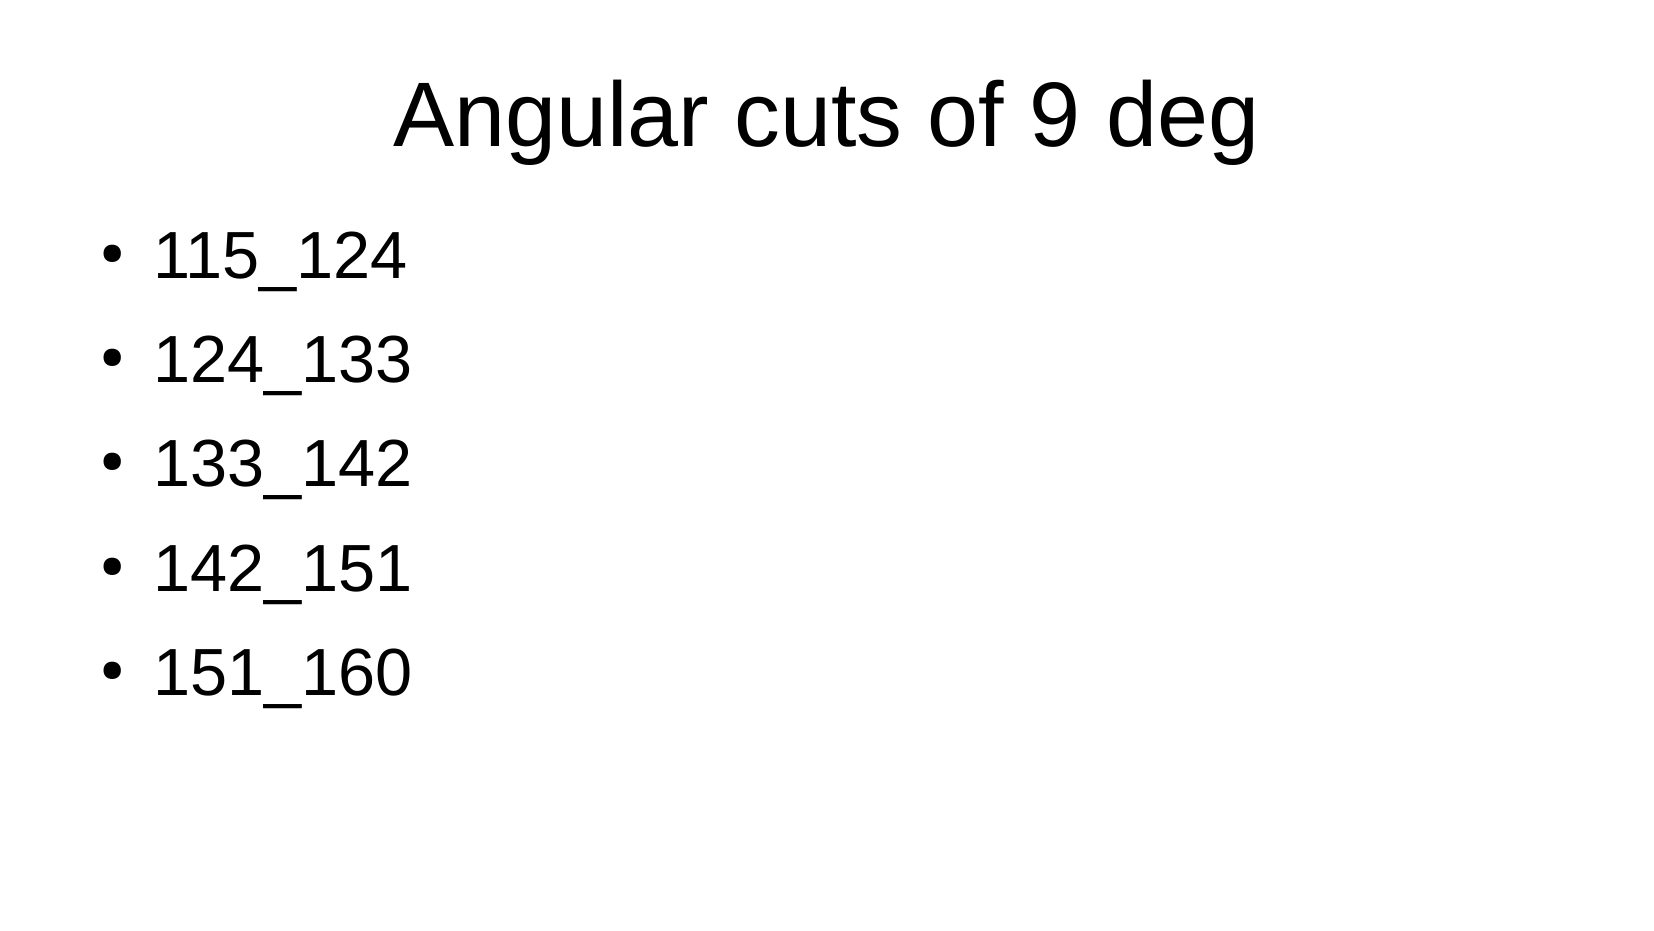

# Angular cuts of 9 deg
115_124
124_133
133_142
142_151
151_160